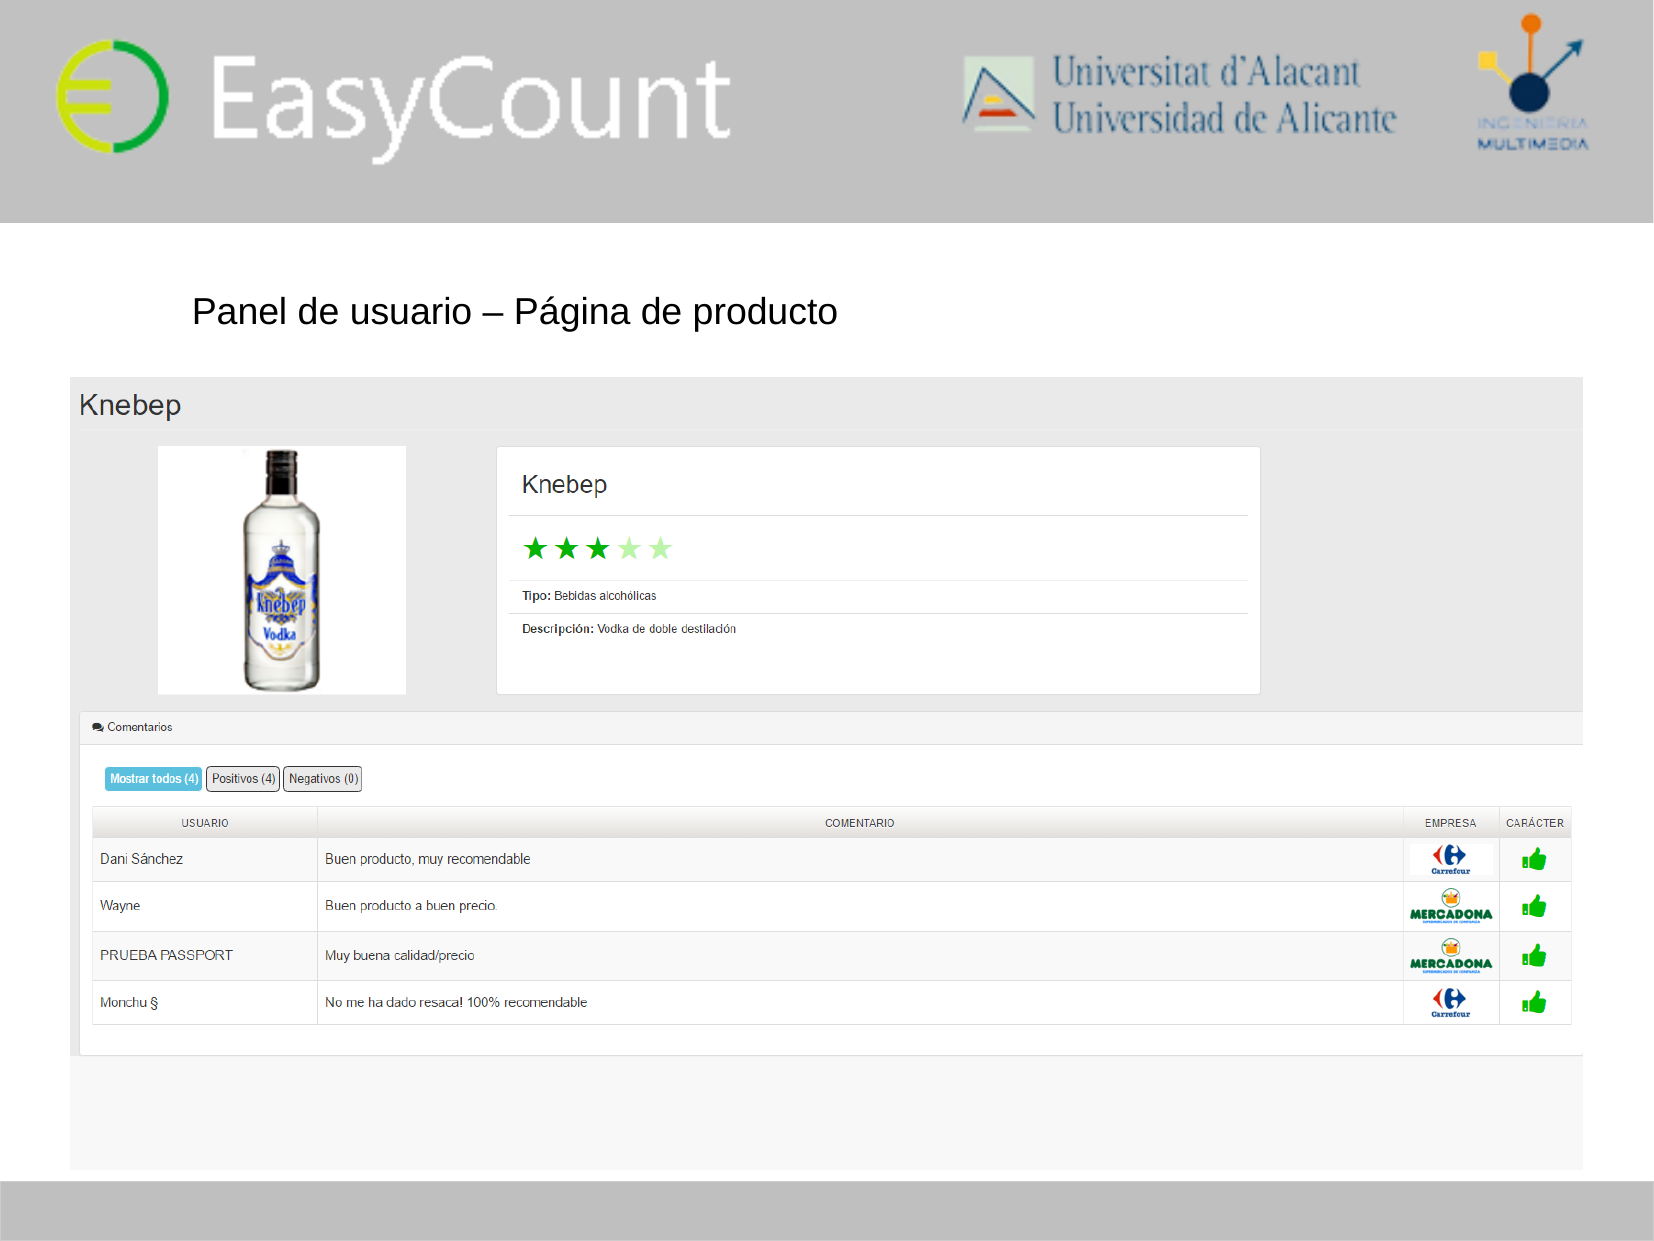

Panel de usuario – Página de producto